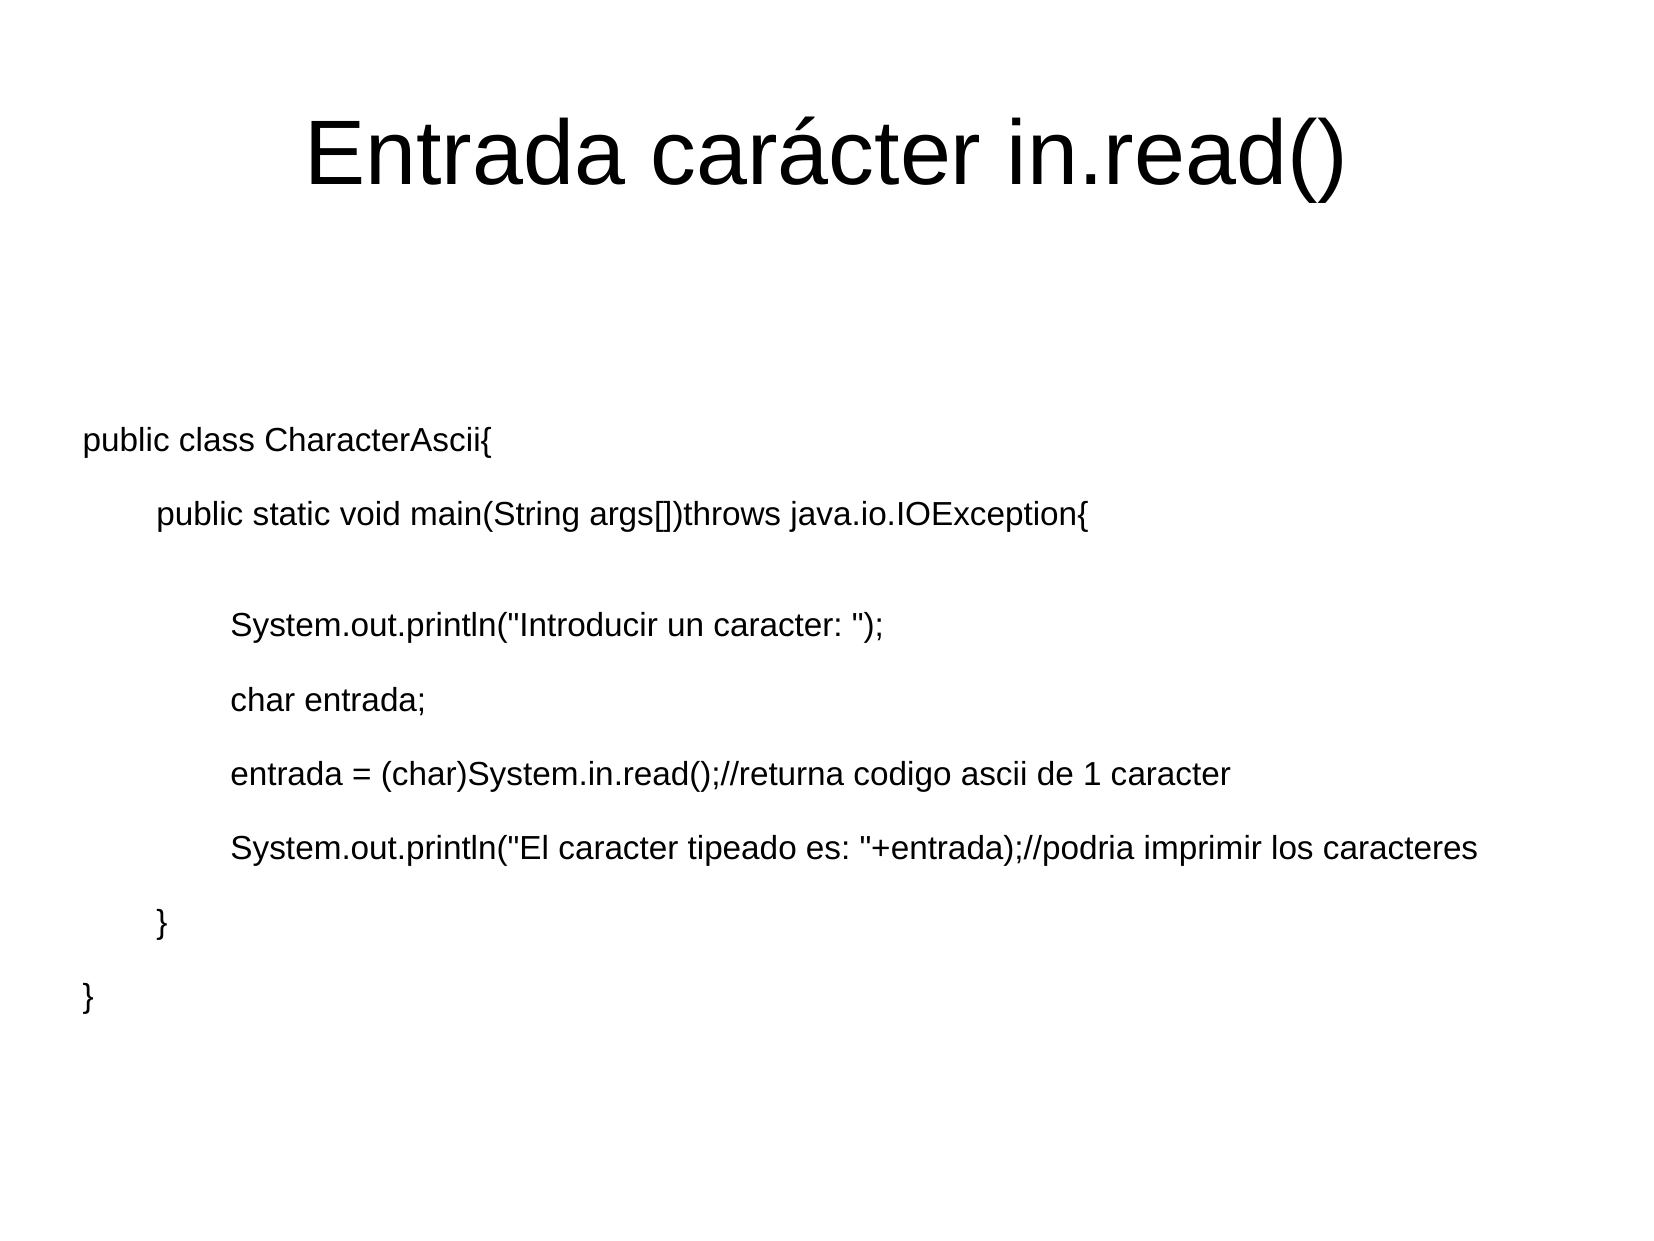

# Entrada carácter in.read()
public class CharacterAscii{
	public static void main(String args[])throws java.io.IOException{
 		System.out.println("Introducir un caracter: ");
		char entrada;
		entrada = (char)System.in.read();//returna codigo ascii de 1 caracter
		System.out.println("El caracter tipeado es: "+entrada);//podria imprimir los caracteres
	}
}